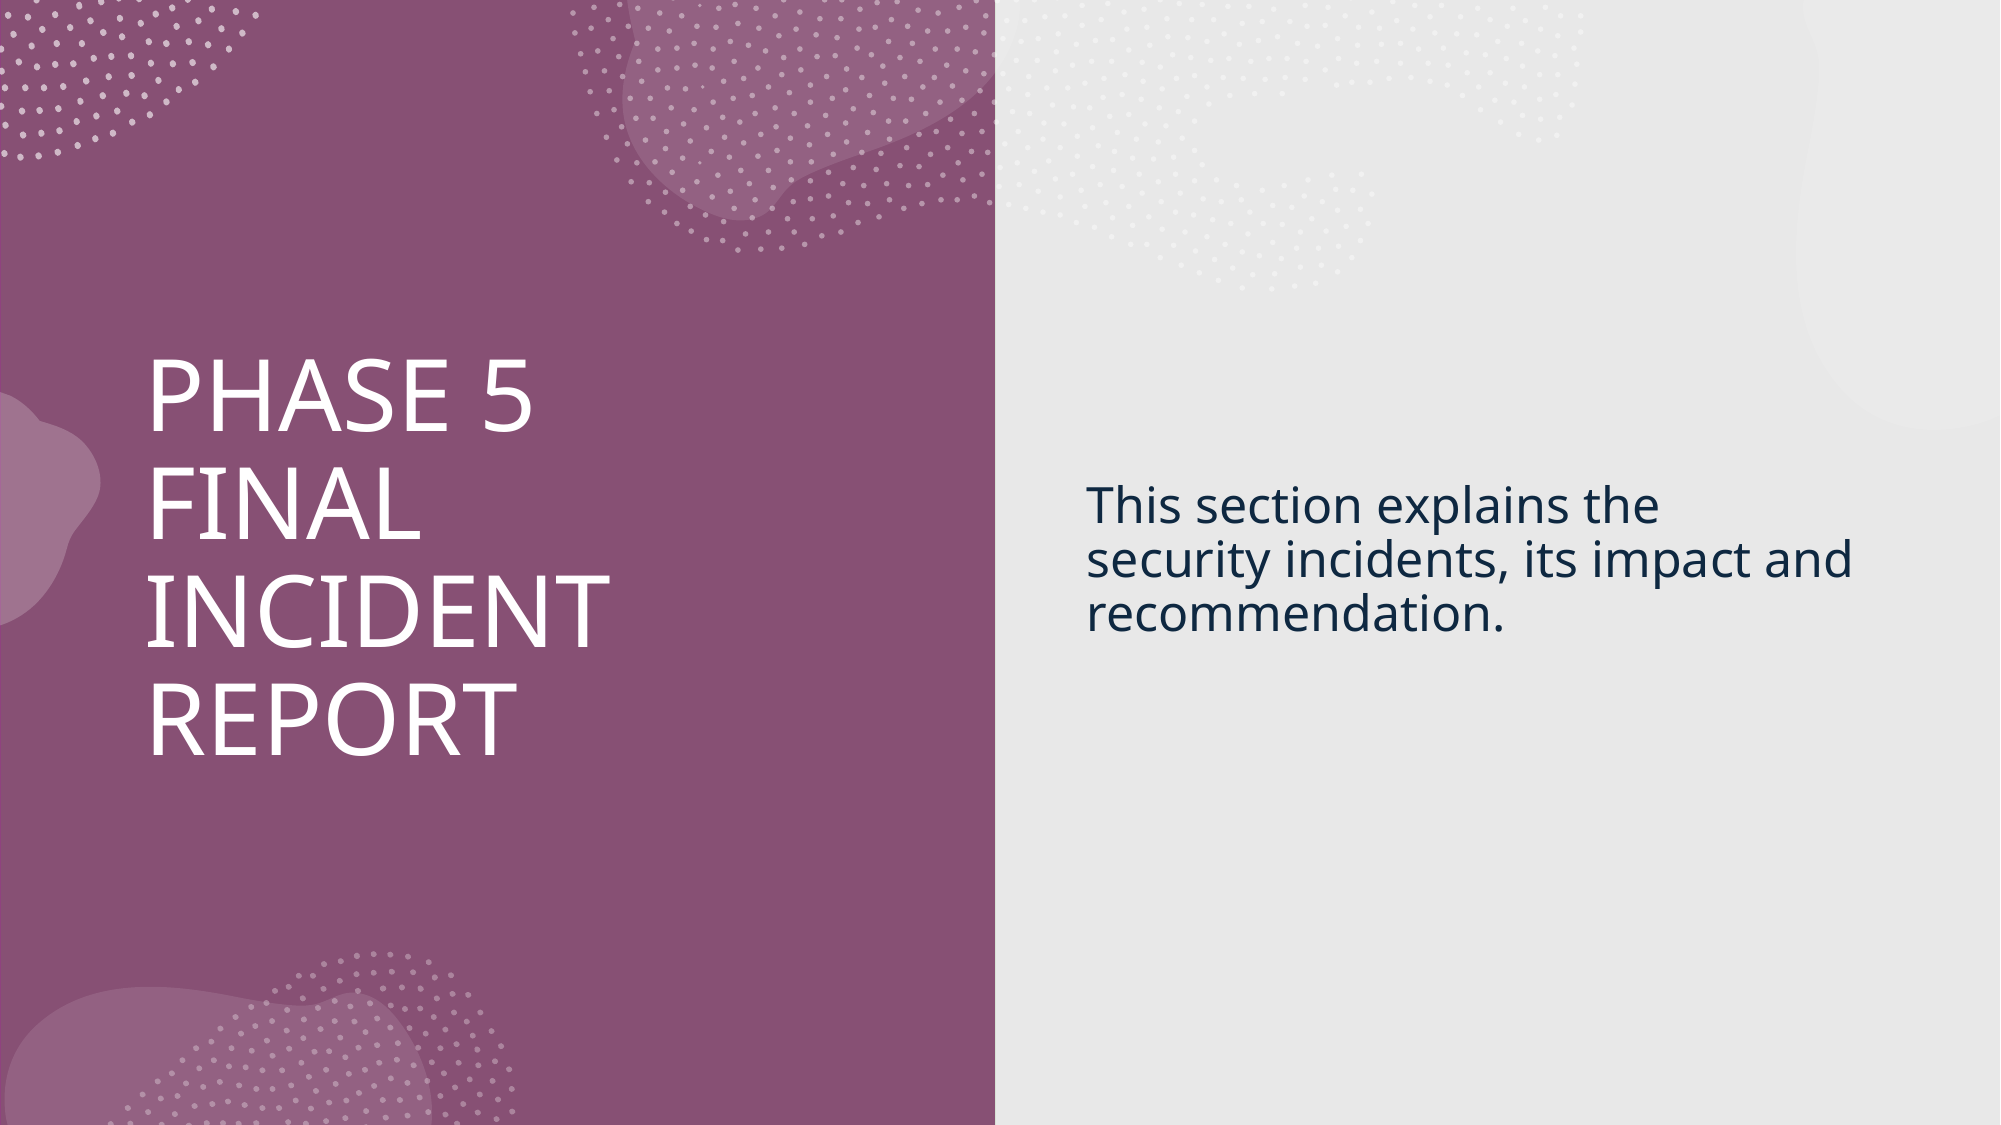

# PHASE 5 FINAL INCIDENT REPORT
This section explains the security incidents, its impact and recommendation.